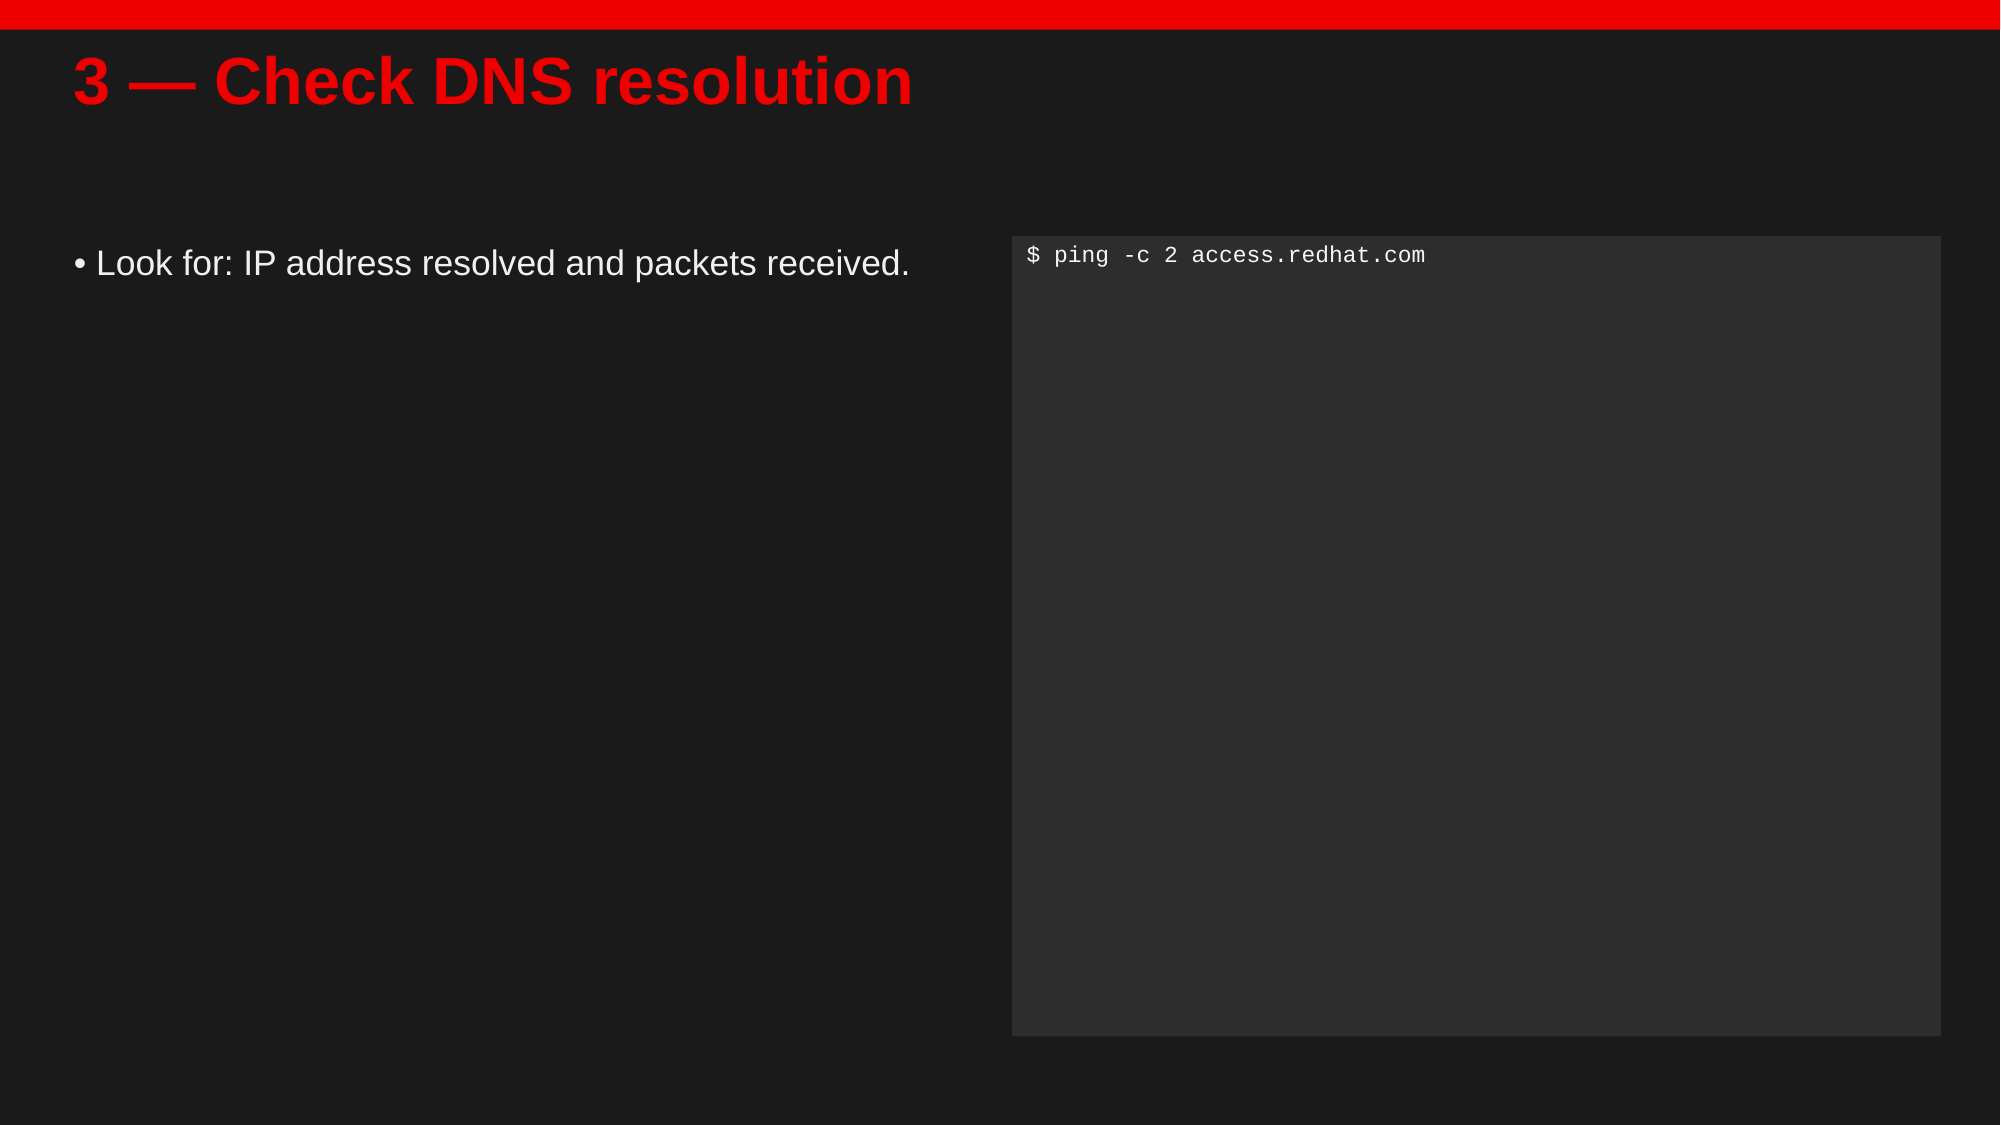

3 — Check DNS resolution
• Look for: IP address resolved and packets received.
$ ping -c 2 access.redhat.com